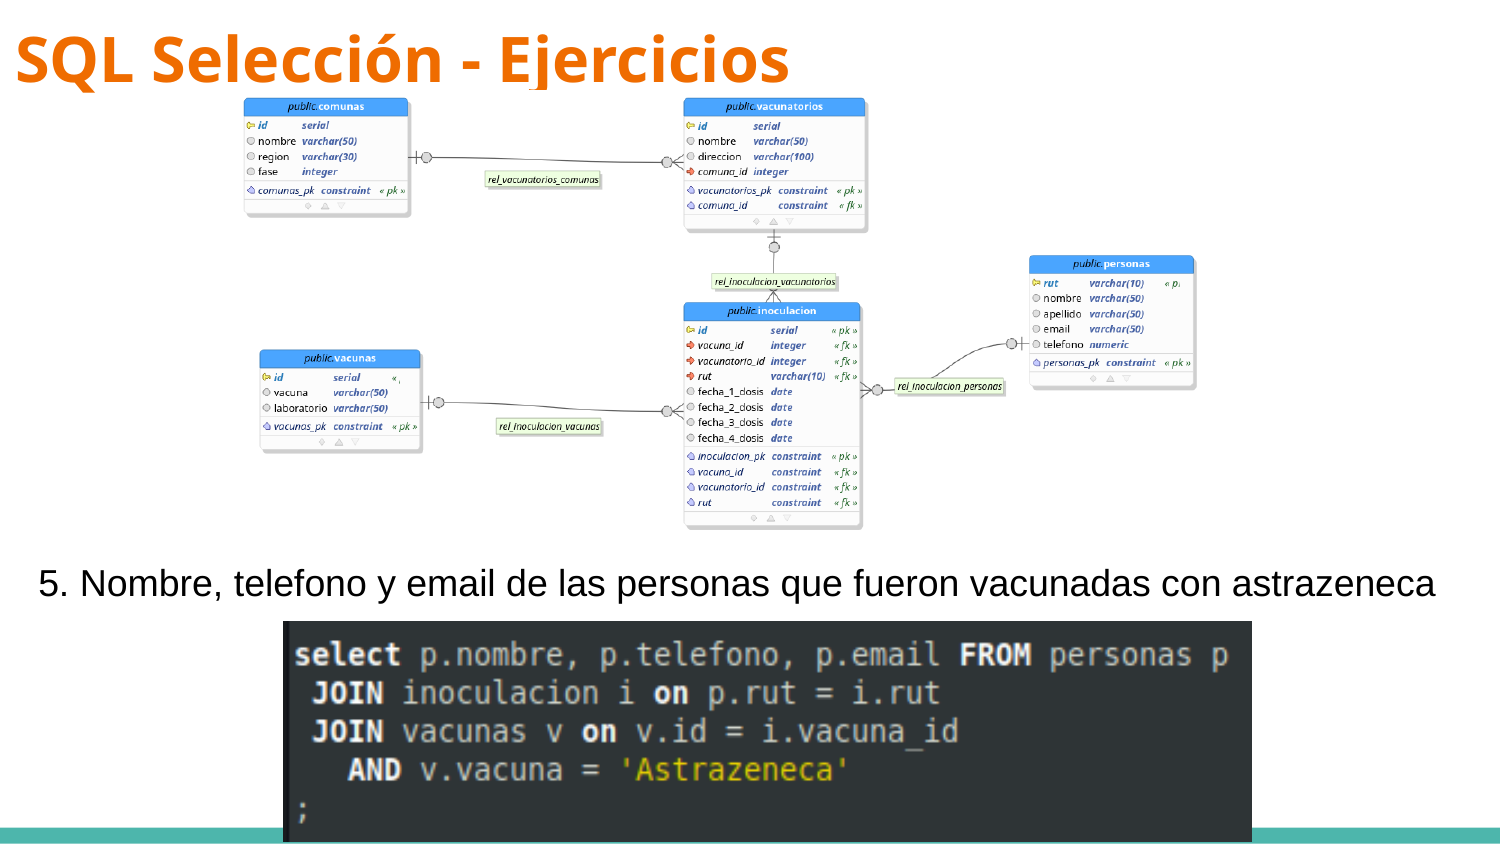

# SQL Selección - Ejercicios
5. Nombre, telefono y email de las personas que fueron vacunadas con astrazeneca